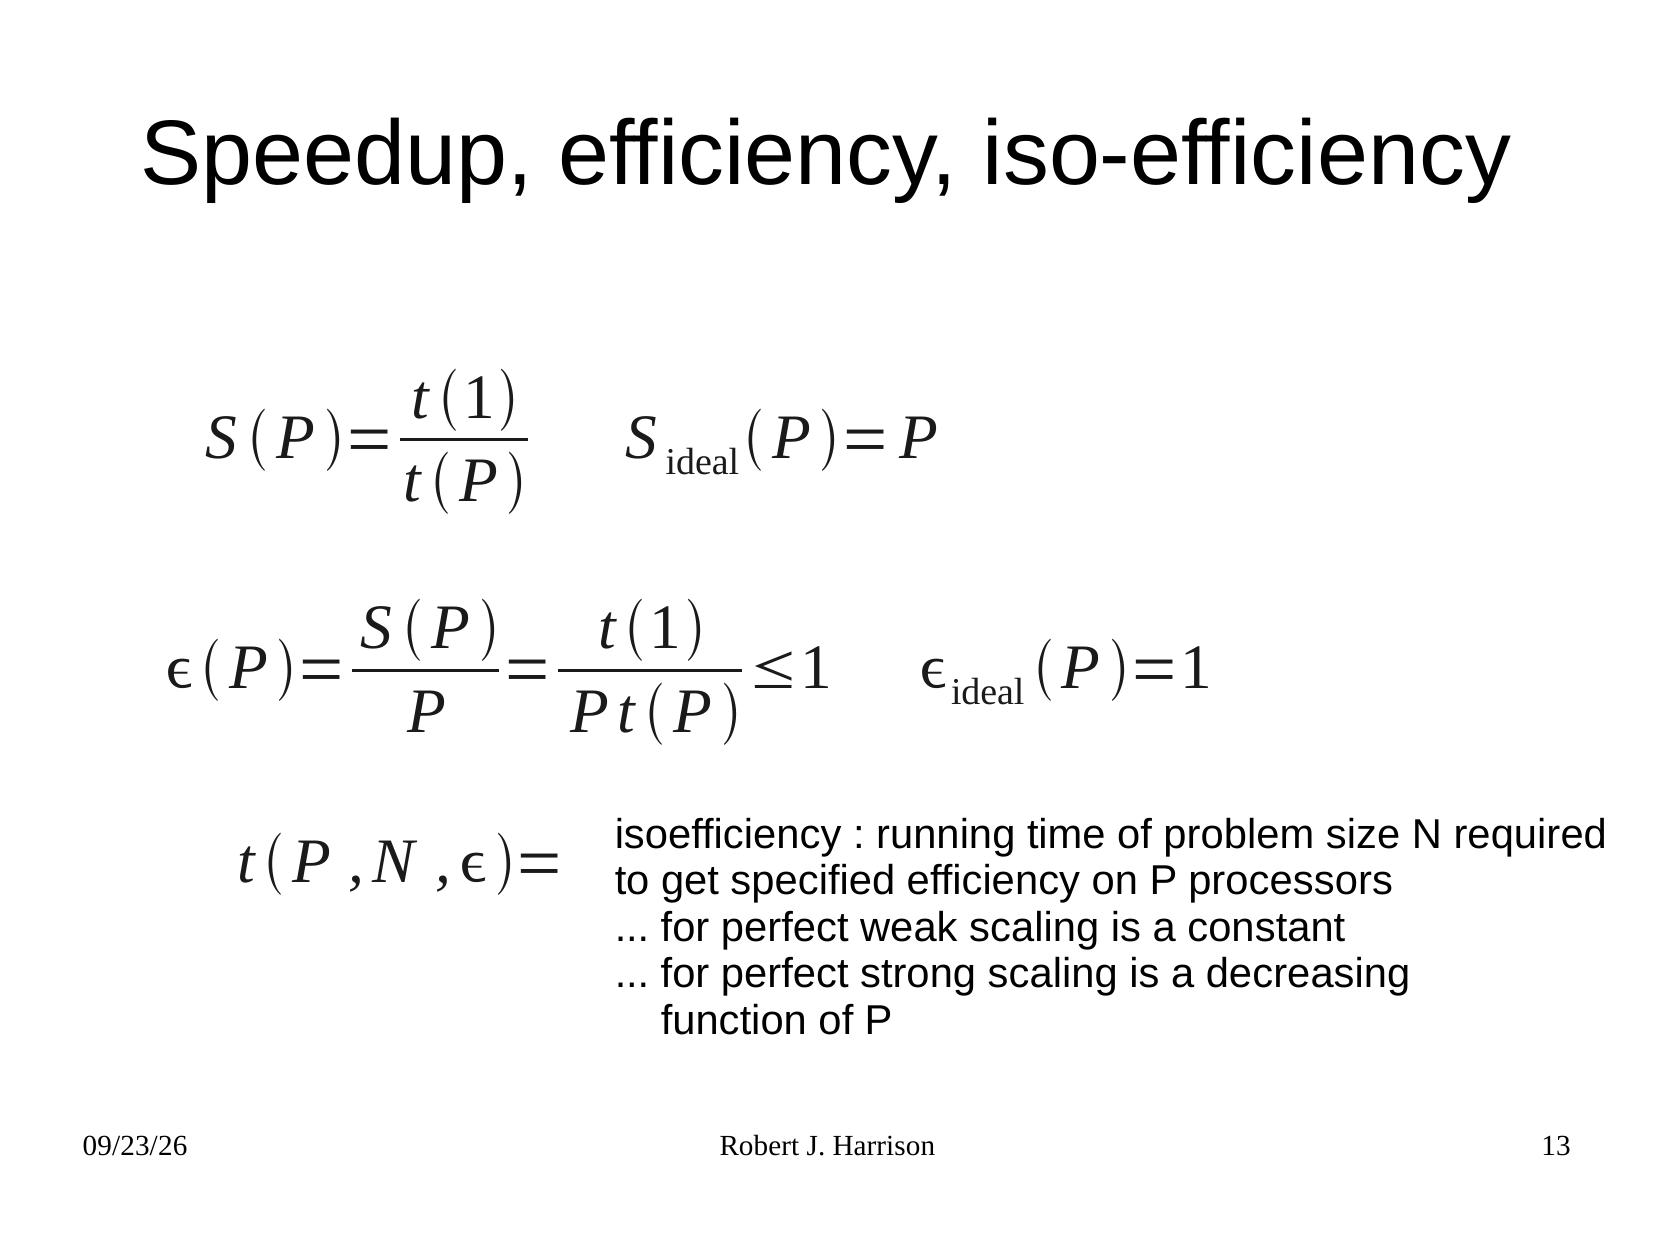

# Speedup, efficiency, iso-efficiency
isoefficiency : running time of problem size N required
to get specified efficiency on P processors
... for perfect weak scaling is a constant
... for perfect strong scaling is a decreasing
 function of P
Robert J. Harrison
13